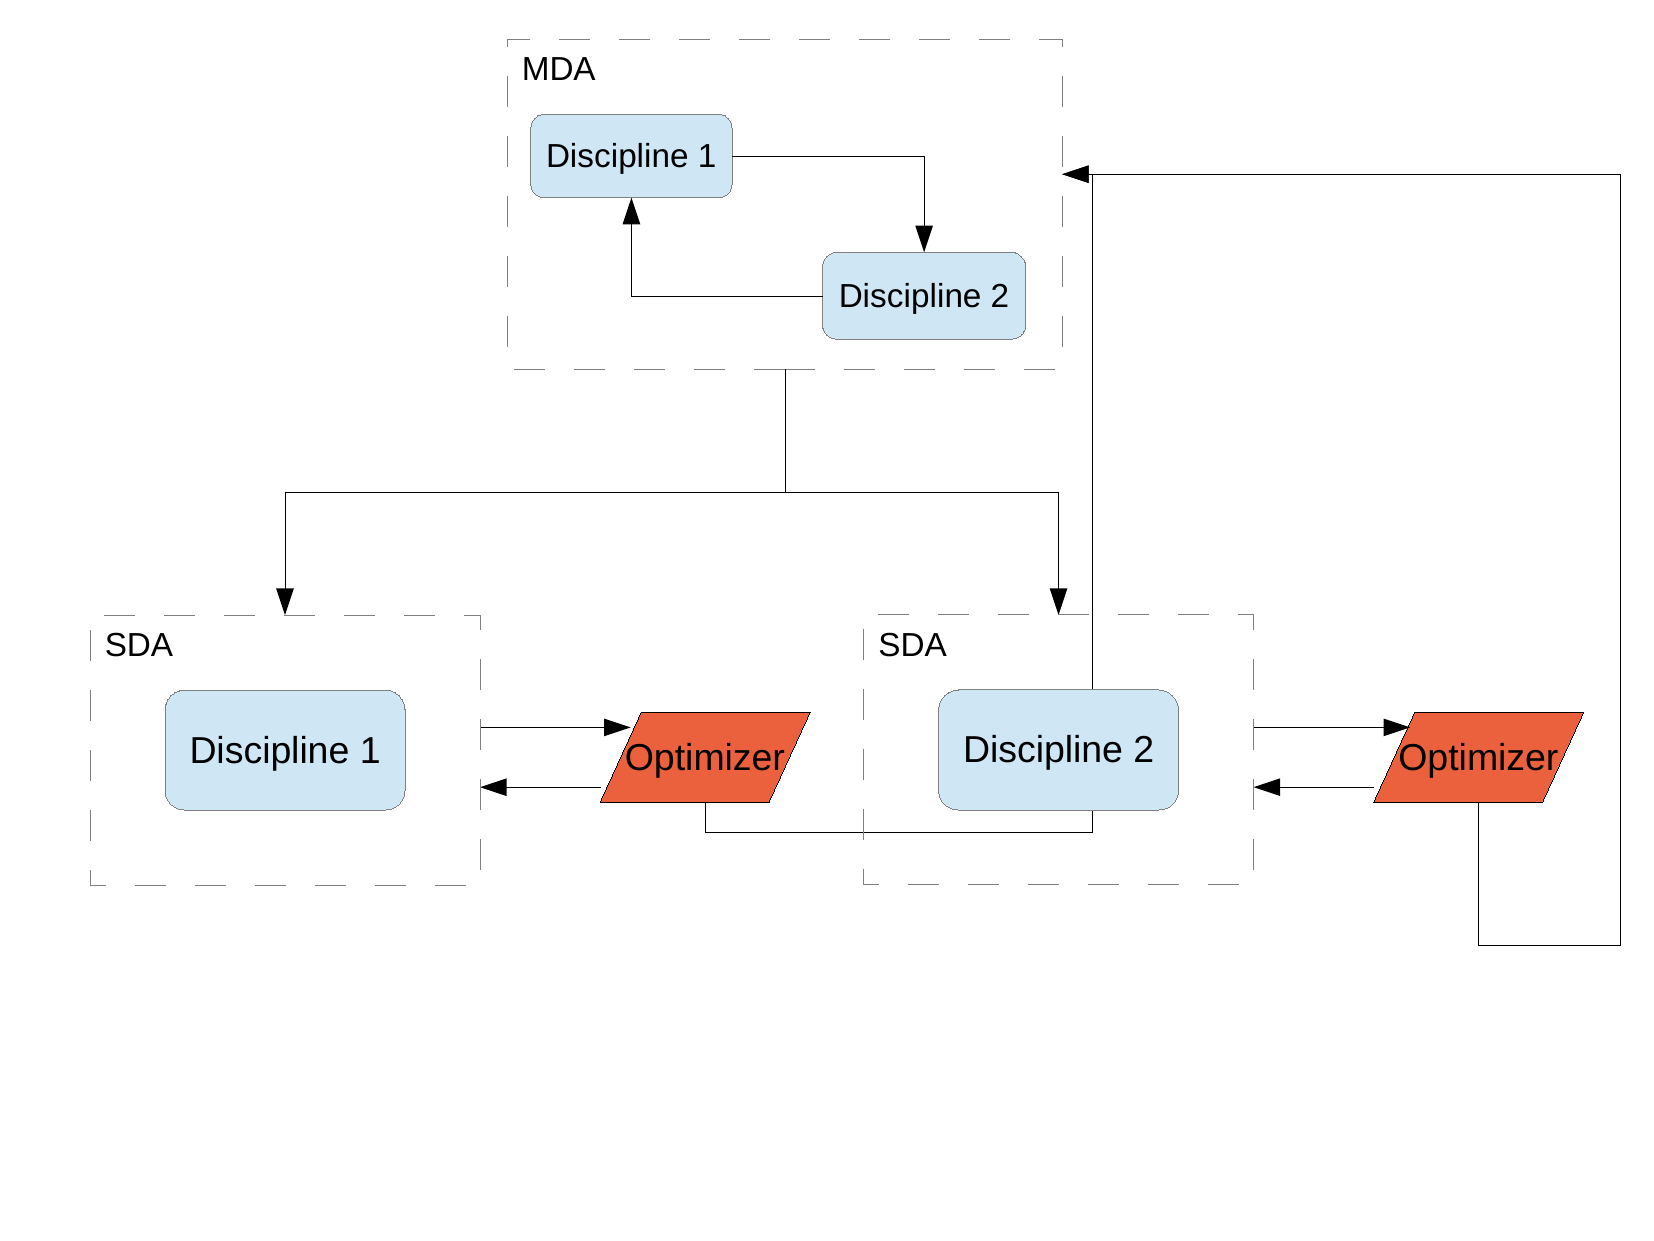

MDA
Discipline 1
Discipline 2
SDA
SDA
Discipline 2
Discipline 1
Optimizer
Optimizer